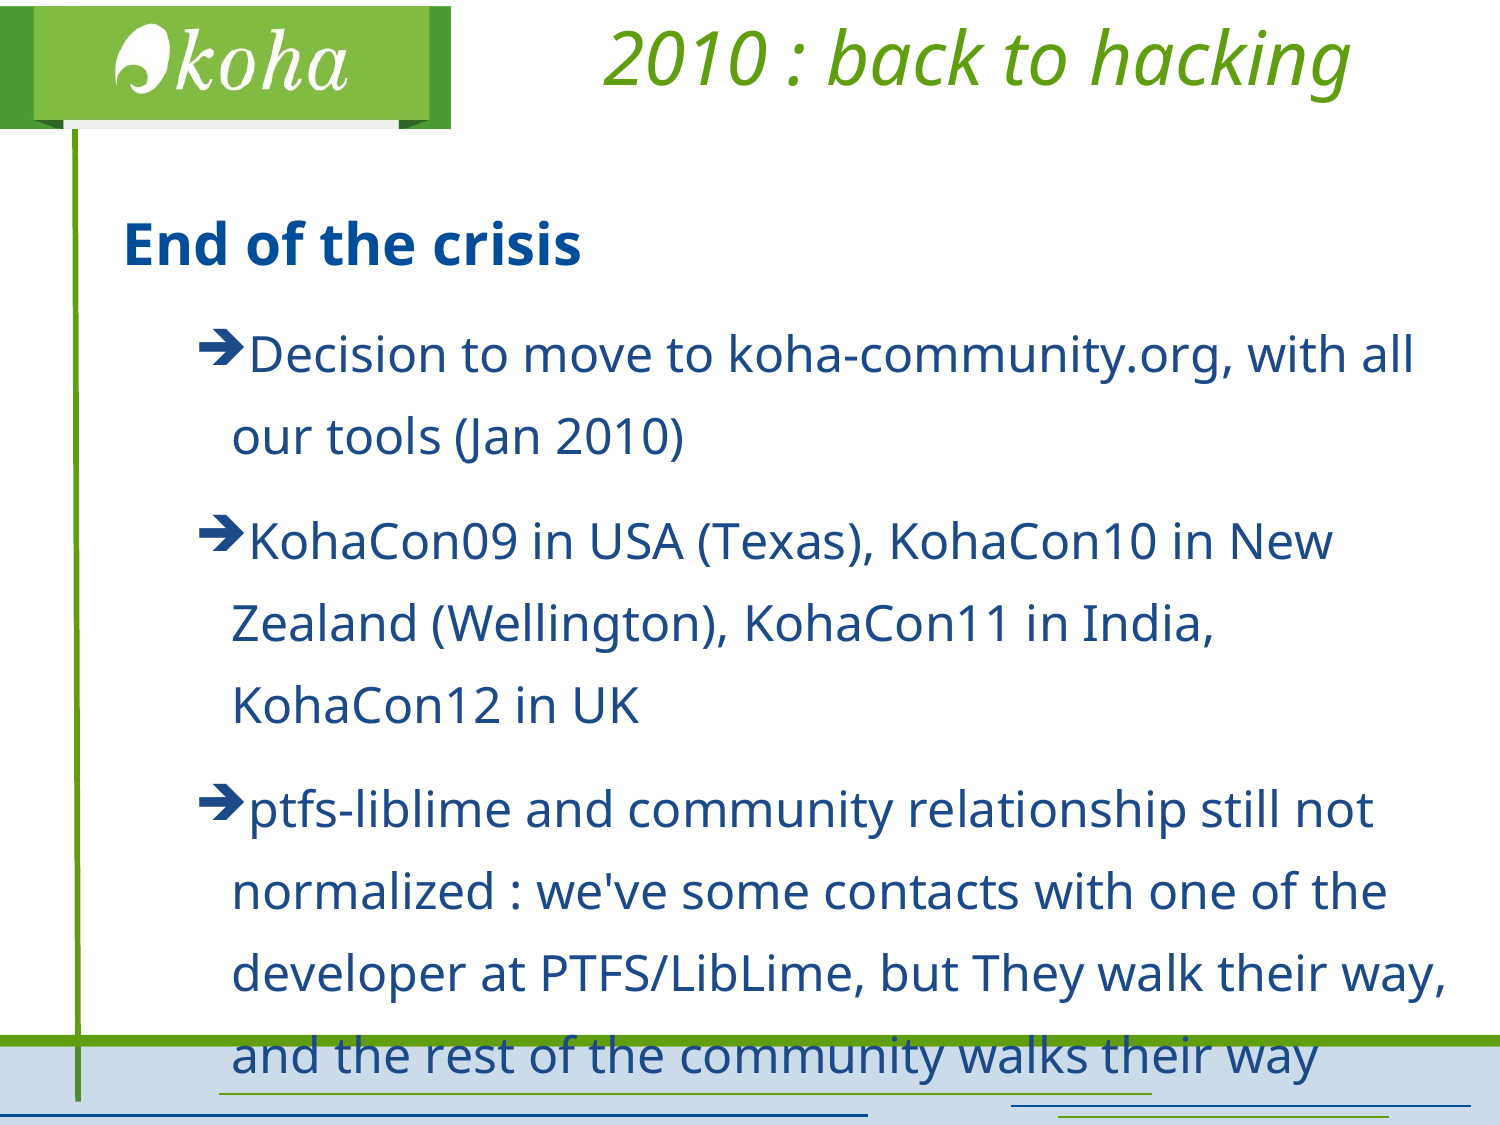

# 2010 : back to hacking
End of the crisis
Decision to move to koha-community.org, with all our tools (Jan 2010)
KohaCon09 in USA (Texas), KohaCon10 in New Zealand (Wellington), KohaCon11 in India, KohaCon12 in UK
ptfs-liblime and community relationship still not normalized : we've some contacts with one of the developer at PTFS/LibLime, but They walk their way, and the rest of the community walks their way
At least 90 libraries have switched from Koha, support by PTFS to Koha, support by someone else last year (see http://www.librarytechnology.org/libwebcats/)